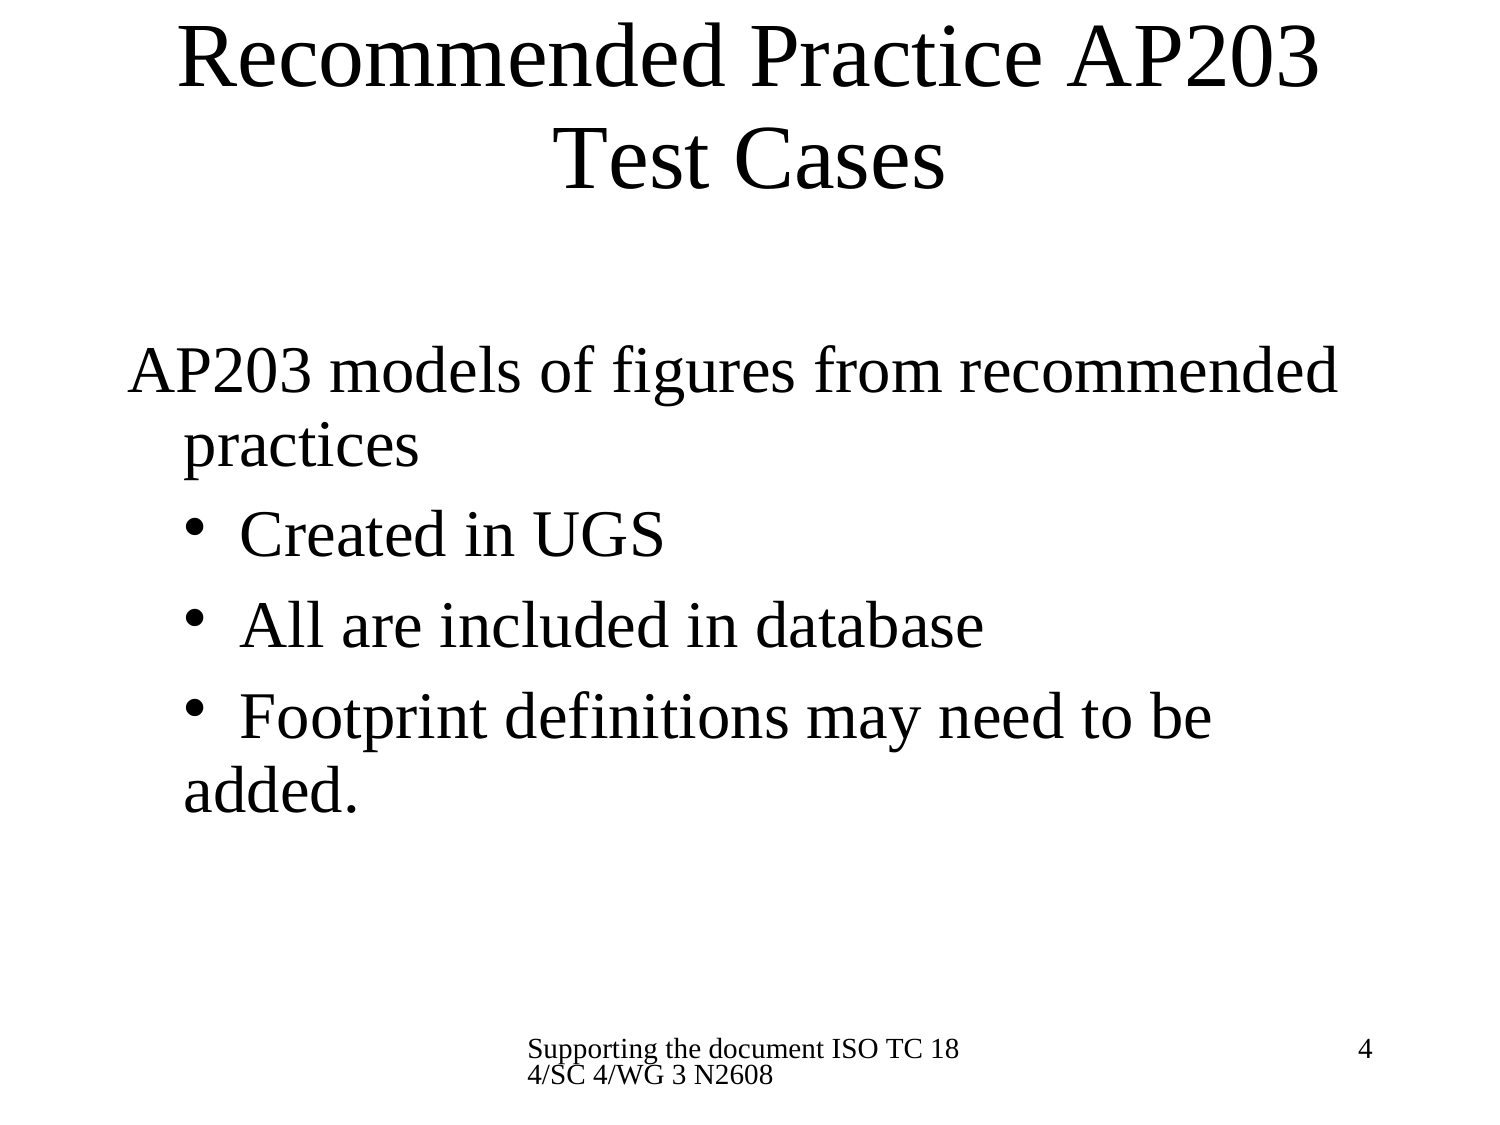

# Recommended Practice AP203 Test Cases
AP203 models of figures from recommended practices
Created in UGS
All are included in database
Footprint definitions may need to be added.
Supporting the document ISO TC 184/SC 4/WG 3 N2608
4